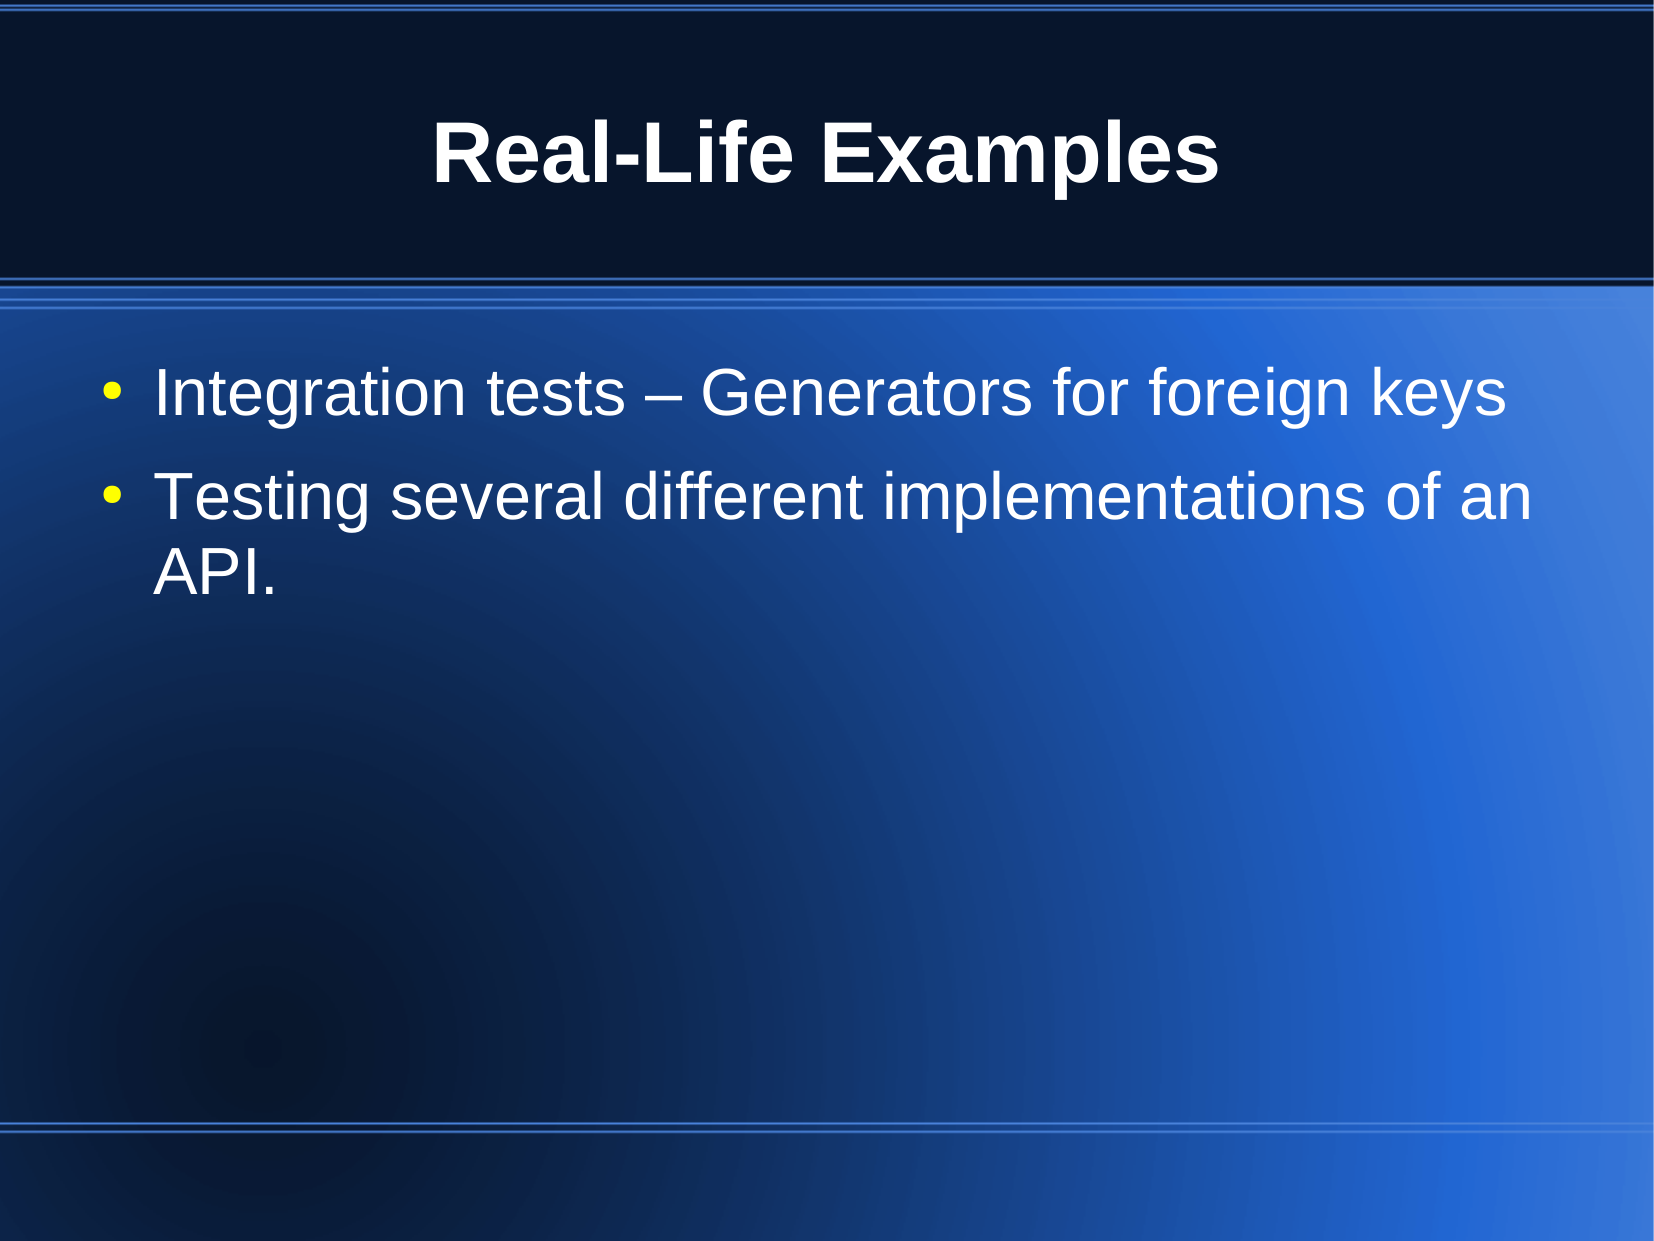

# Real-Life Examples
Integration tests – Generators for foreign keys
Testing several different implementations of an API.